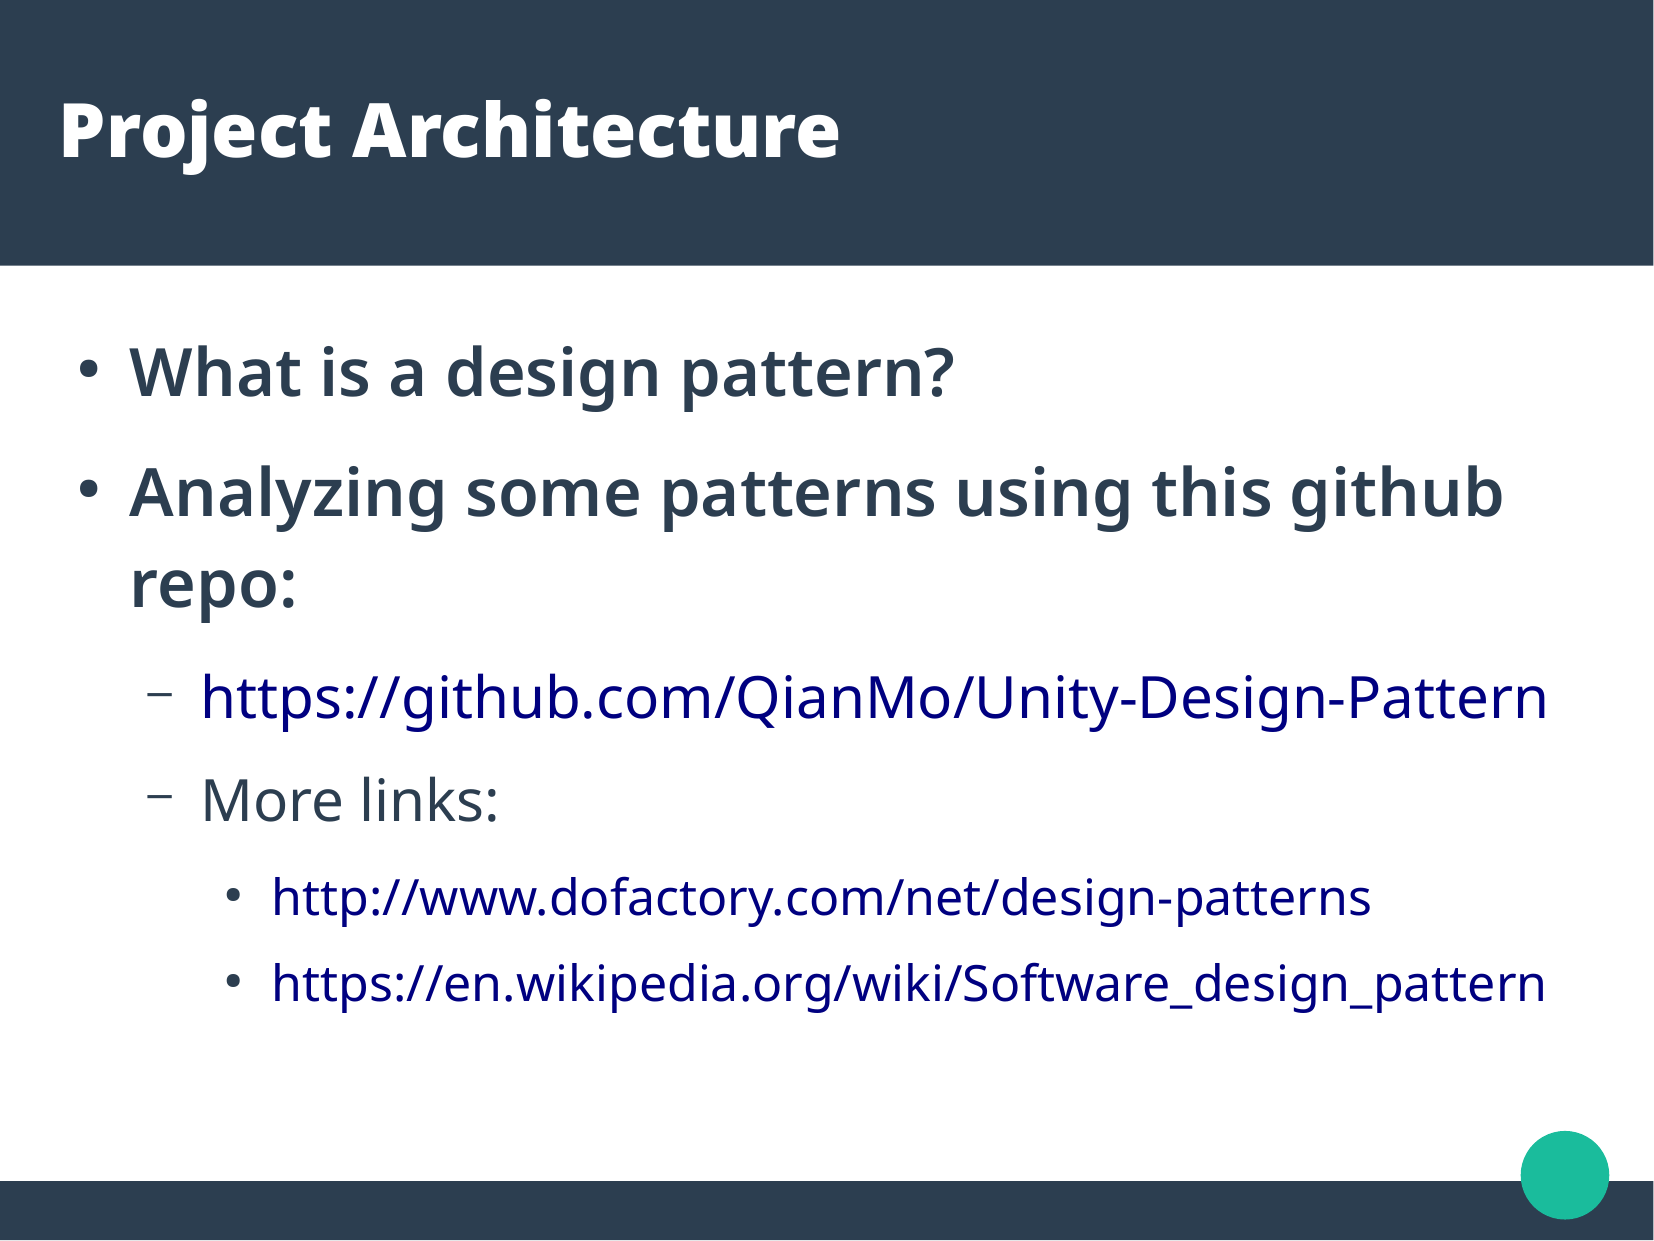

# Project Architecture
What is a design pattern?
Analyzing some patterns using this github repo:
https://github.com/QianMo/Unity-Design-Pattern
More links:
http://www.dofactory.com/net/design-patterns
https://en.wikipedia.org/wiki/Software_design_pattern